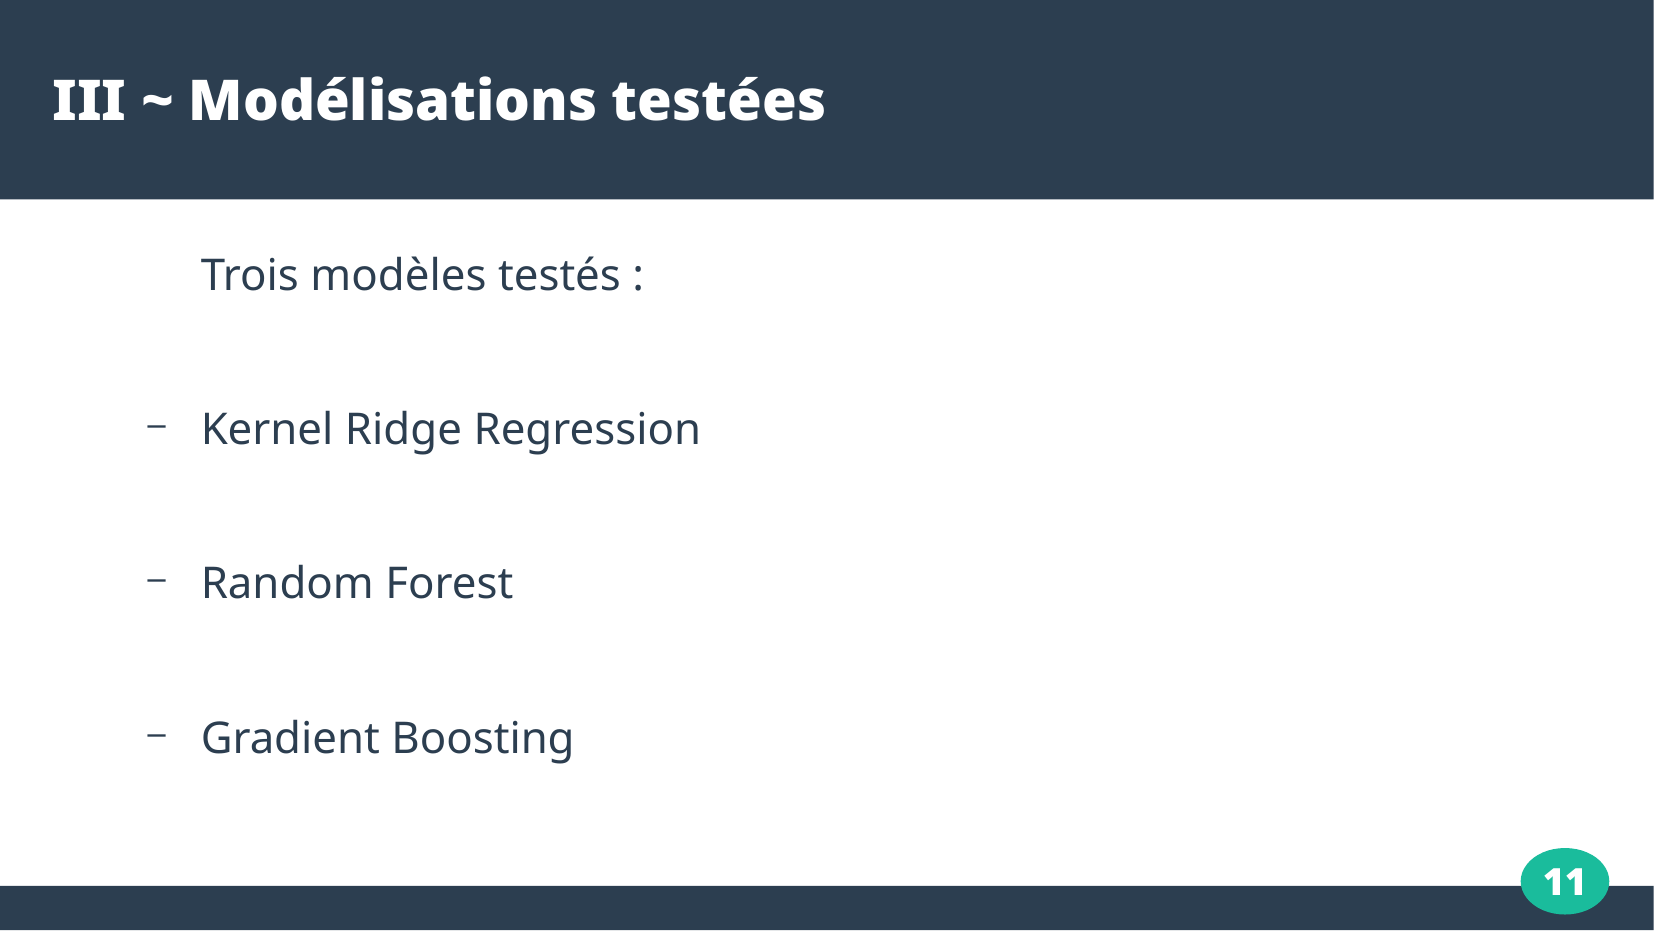

# III ~ Modélisations testées
Trois modèles testés :
Kernel Ridge Regression
Random Forest
Gradient Boosting
11